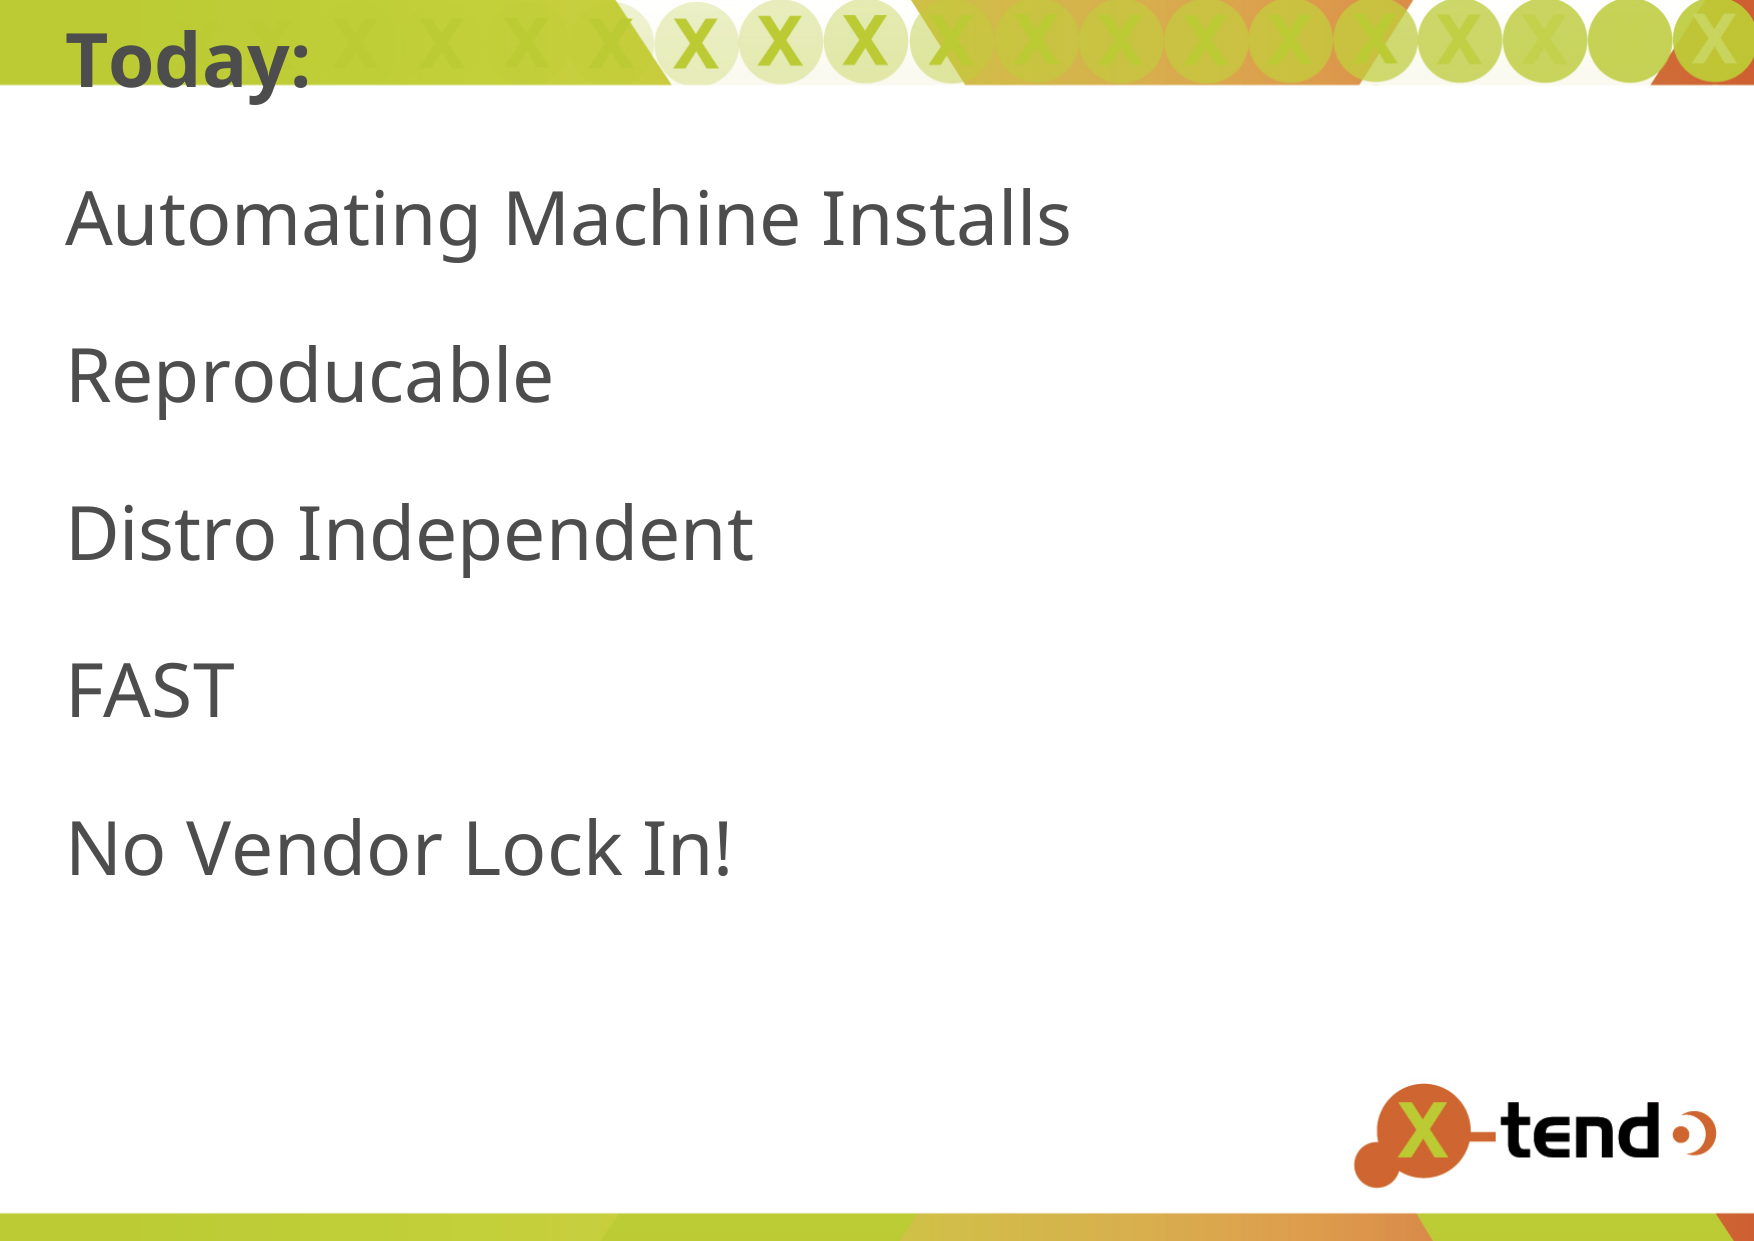

Today:
Automating Machine Installs
Reproducable
Distro Independent
FAST
No Vendor Lock In!
#